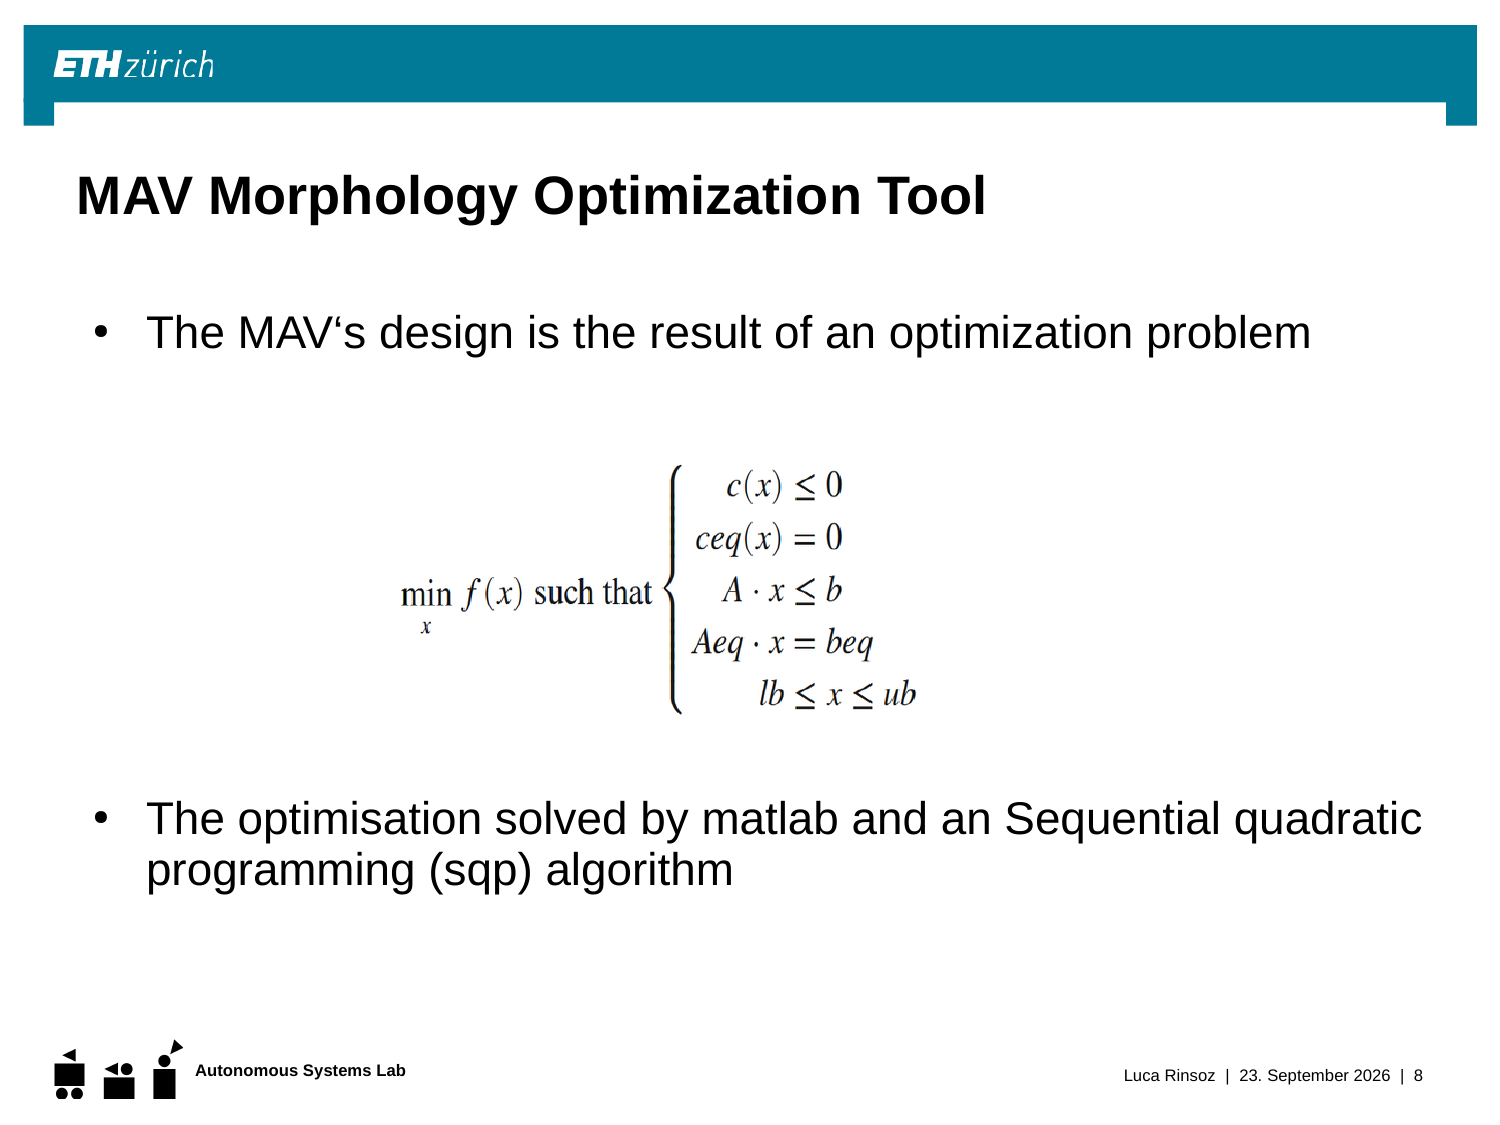

# MAV Morphology Optimization Tool
The optimisation solved by matlab and an Sequential quadratic programming (sqp) algorithm
The MAV‘s design is the result of an optimization problem
((Name))
8